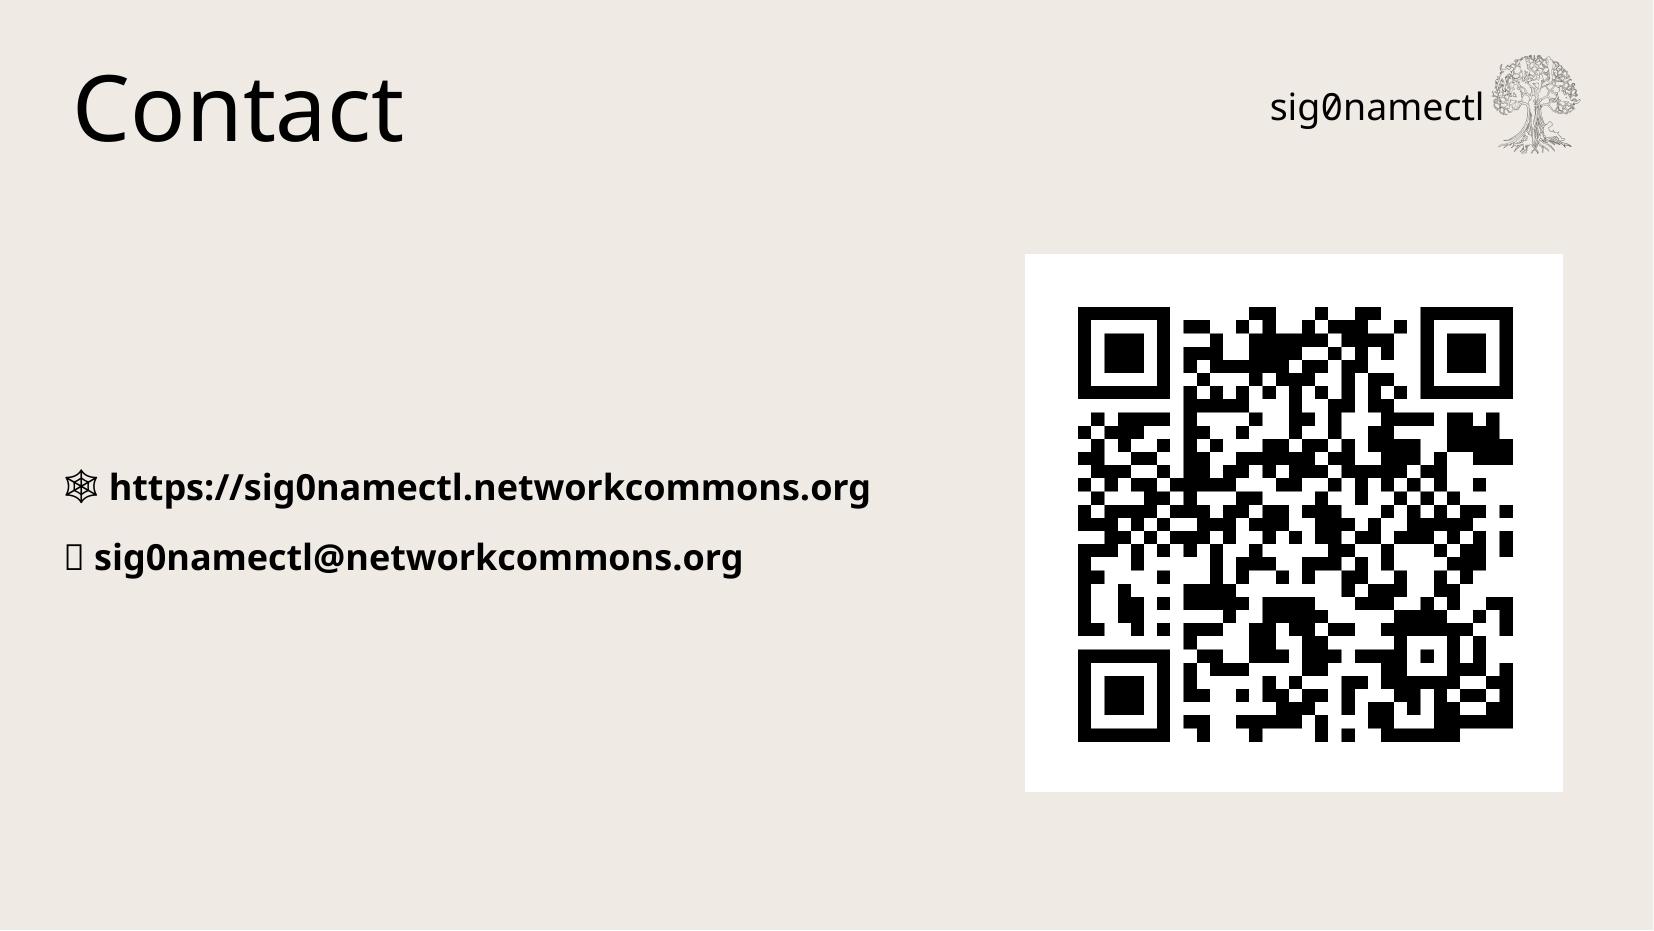

# Contact
sig0namectl
🕸 https://sig0namectl.networkcommons.org
📧 sig0namectl@networkcommons.org